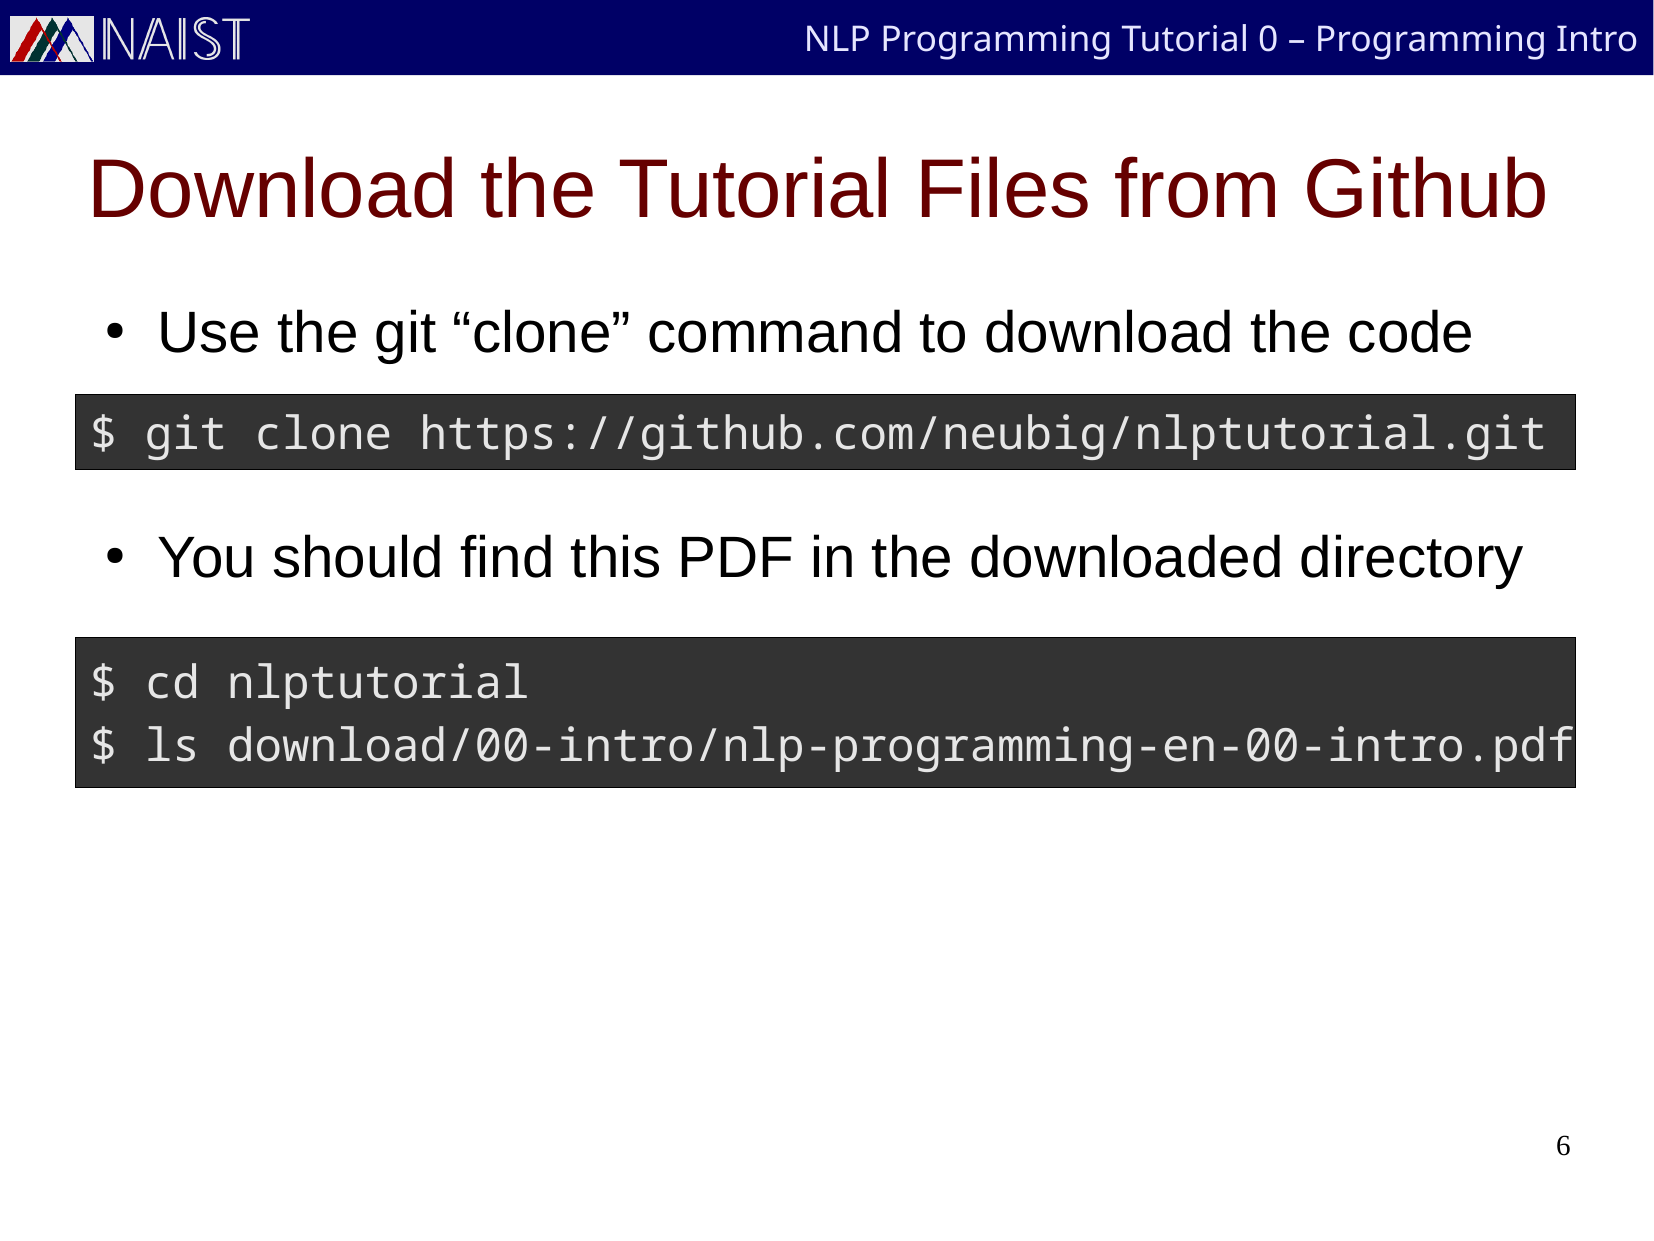

# Download the Tutorial Files from Github
Use the git “clone” command to download the code
You should find this PDF in the downloaded directory
$ git clone https://github.com/neubig/nlptutorial.git
$ cd nlptutorial
$ ls download/00-intro/nlp-programming-en-00-intro.pdf
6